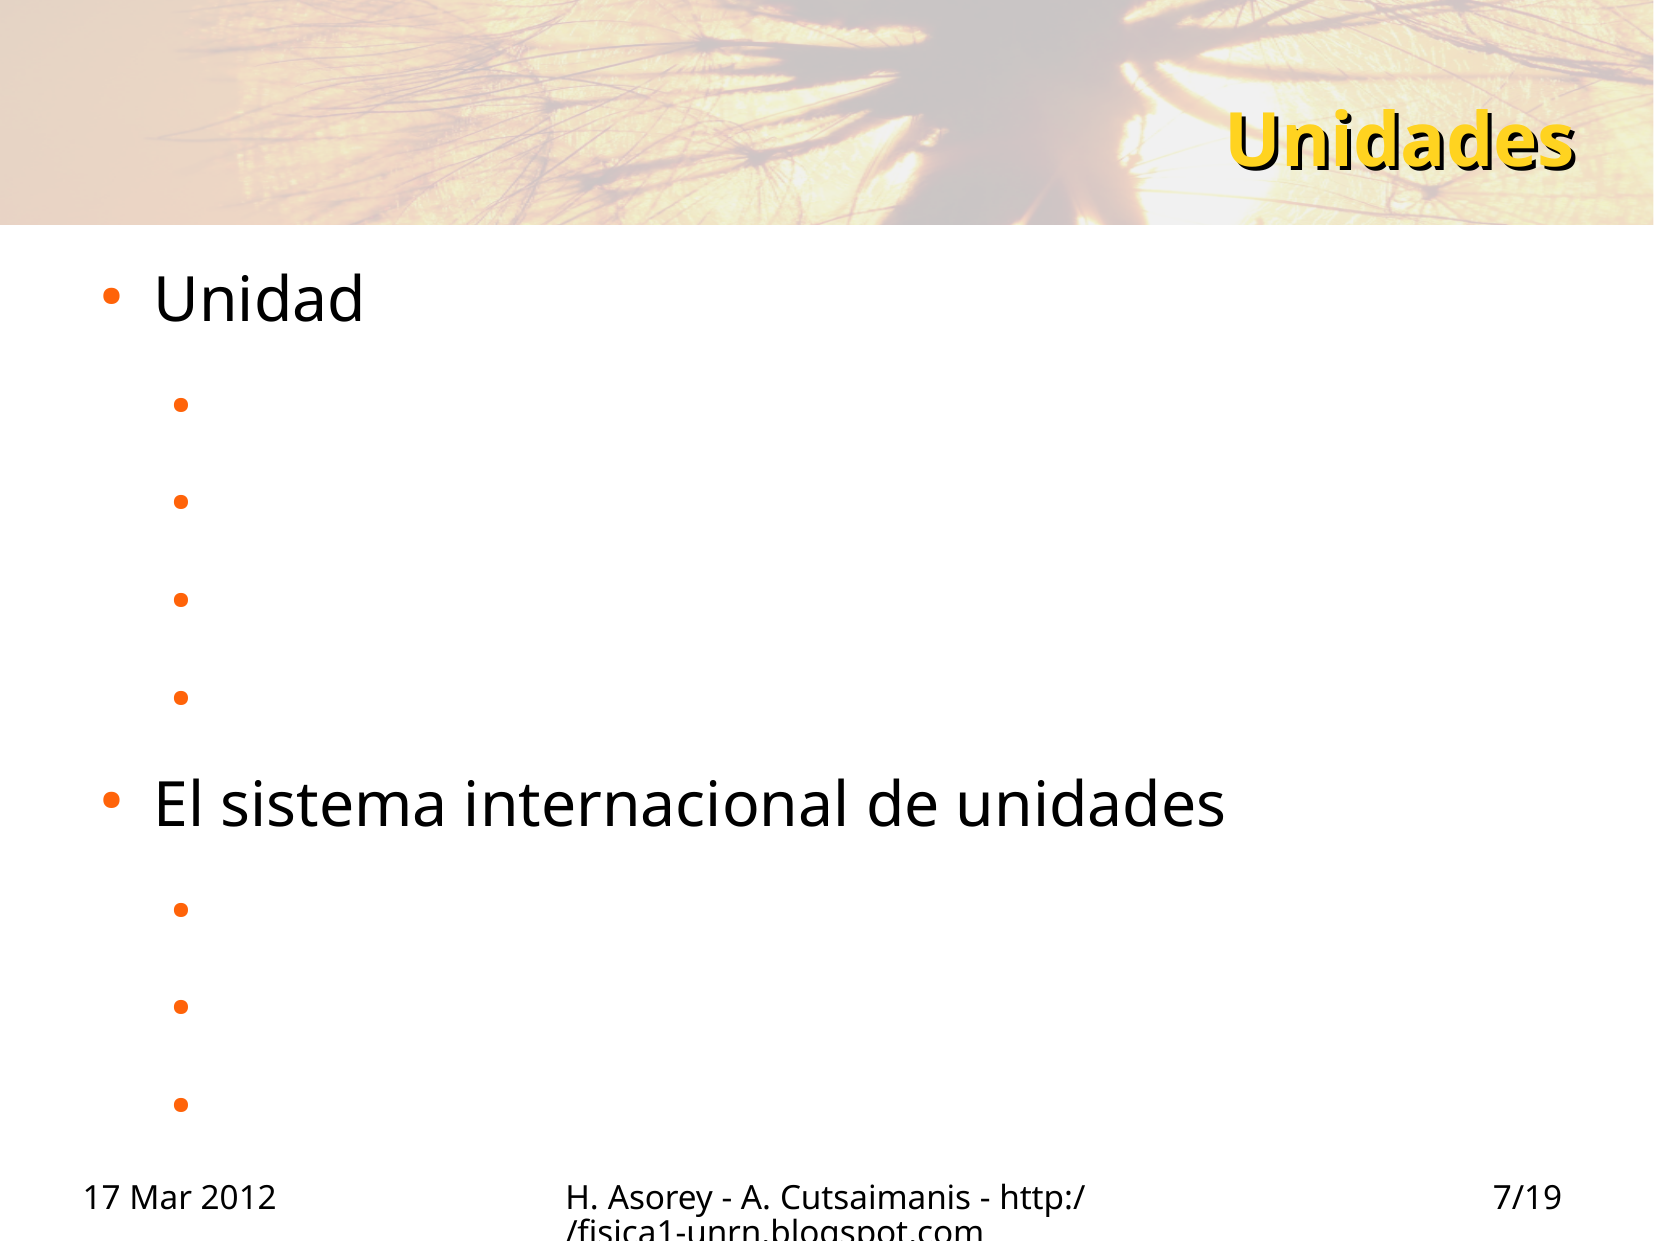

# Unidades
Unidad
El sistema internacional de unidades
17 Mar 2012
H. Asorey - A. Cutsaimanis - http://fisica1-unrn.blogspot.com
7